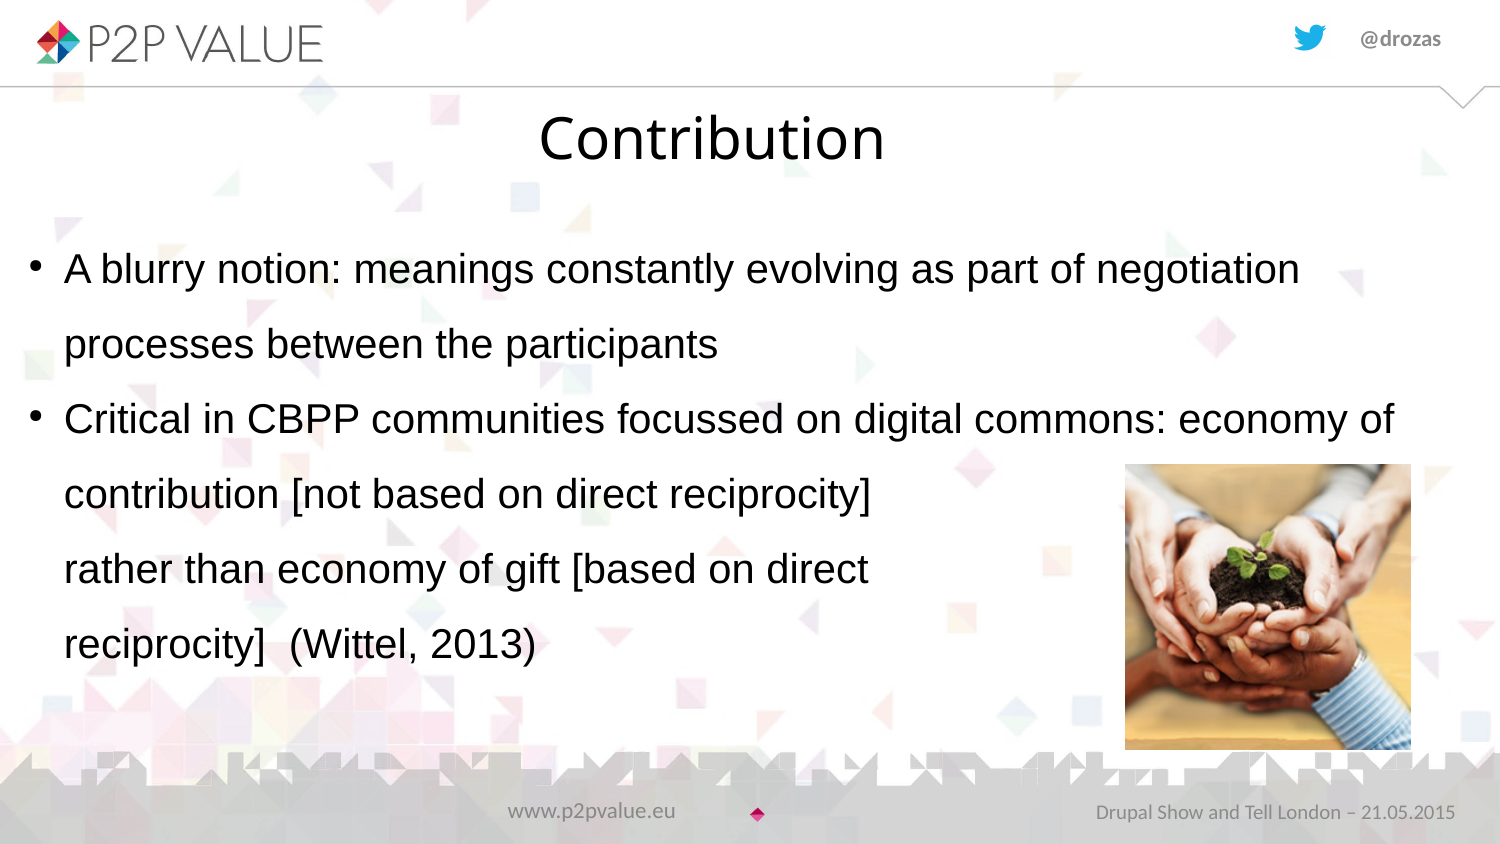

@drozas
# Contribution
A blurry notion: meanings constantly evolving as part of negotiation processes between the participants
Critical in CBPP communities focussed on digital commons: economy of contribution [not based on direct reciprocity]
rather than economy of gift [based on direct
reciprocity] (Wittel, 2013)
Drupal Show and Tell London – 21.05.2015
www.p2pvalue.eu